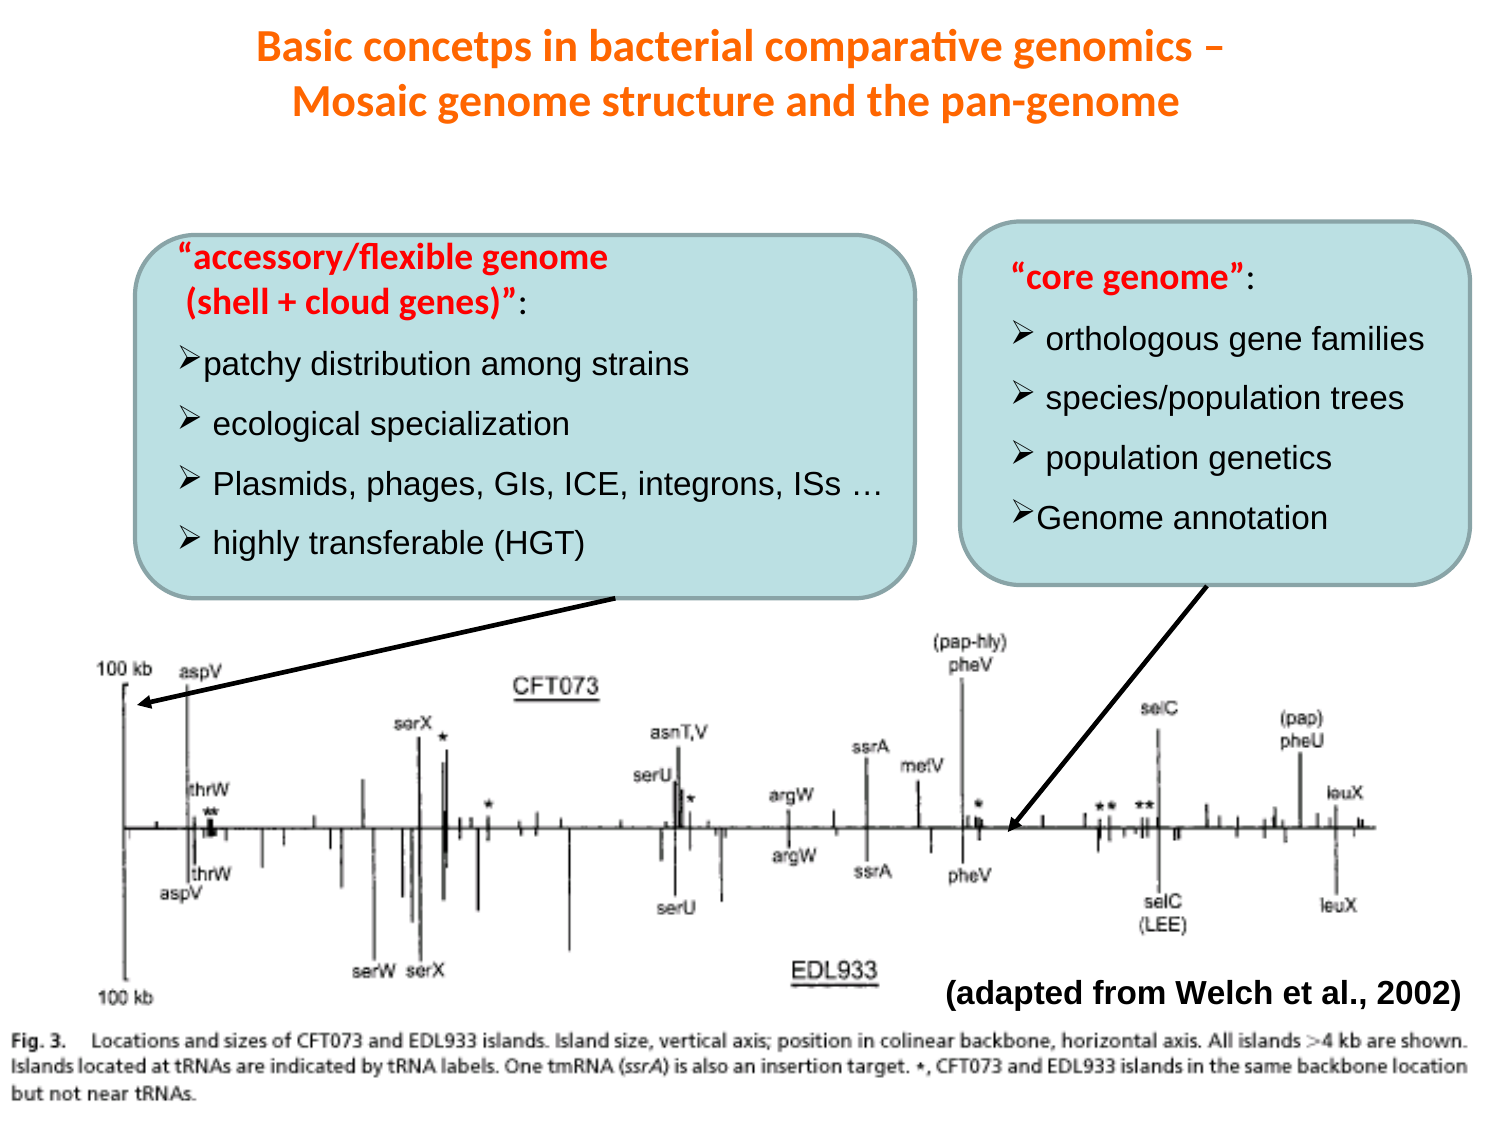

Basic concetps in bacterial comparative genomics –
Mosaic genome structure and the pan-genome
“core genome”:
 orthologous gene families
 species/population trees
 population genetics
Genome annotation
“accessory/flexible genome
 (shell + cloud genes)”:
patchy distribution among strains
 ecological specialization
 Plasmids, phages, GIs, ICE, integrons, ISs …
 highly transferable (HGT)
(adapted from Welch et al., 2002)